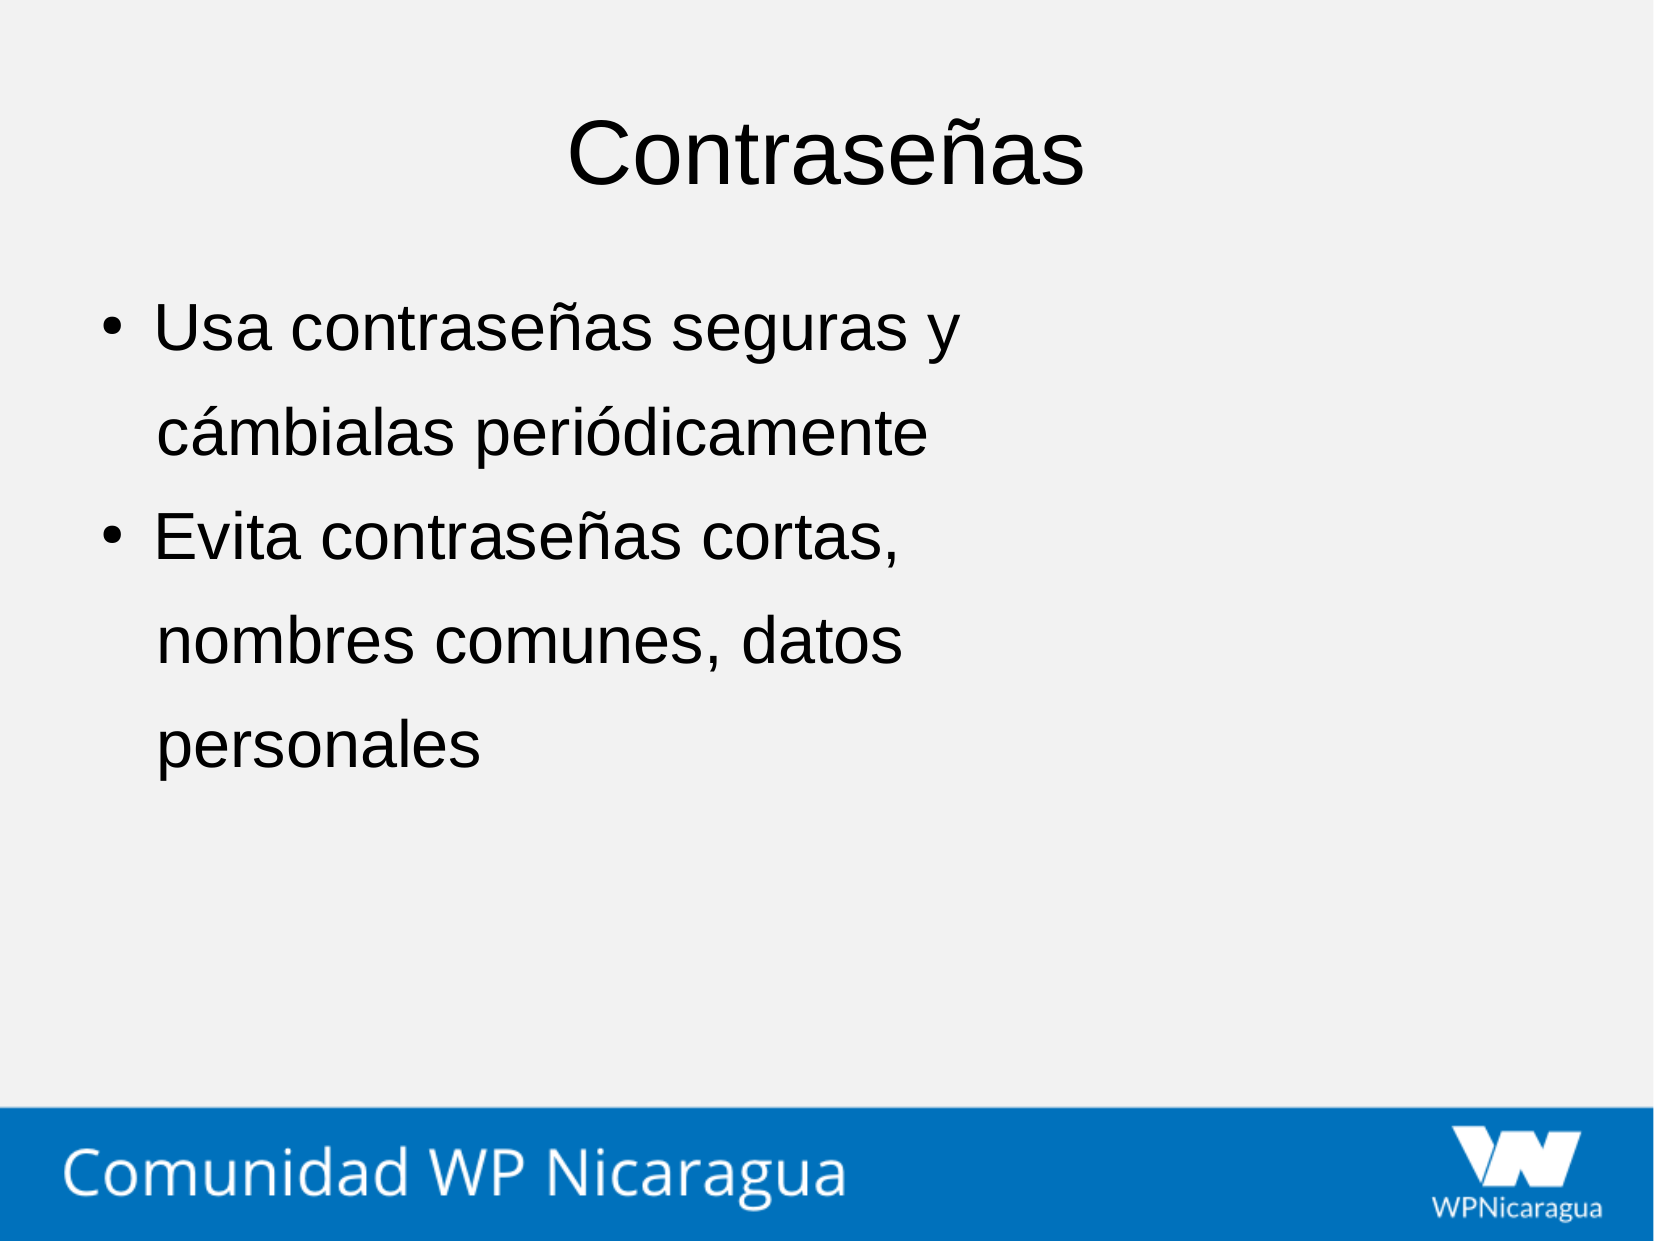

# Contraseñas
Usa contraseñas seguras y
 cámbialas periódicamente
Evita contraseñas cortas,
 nombres comunes, datos
 personales